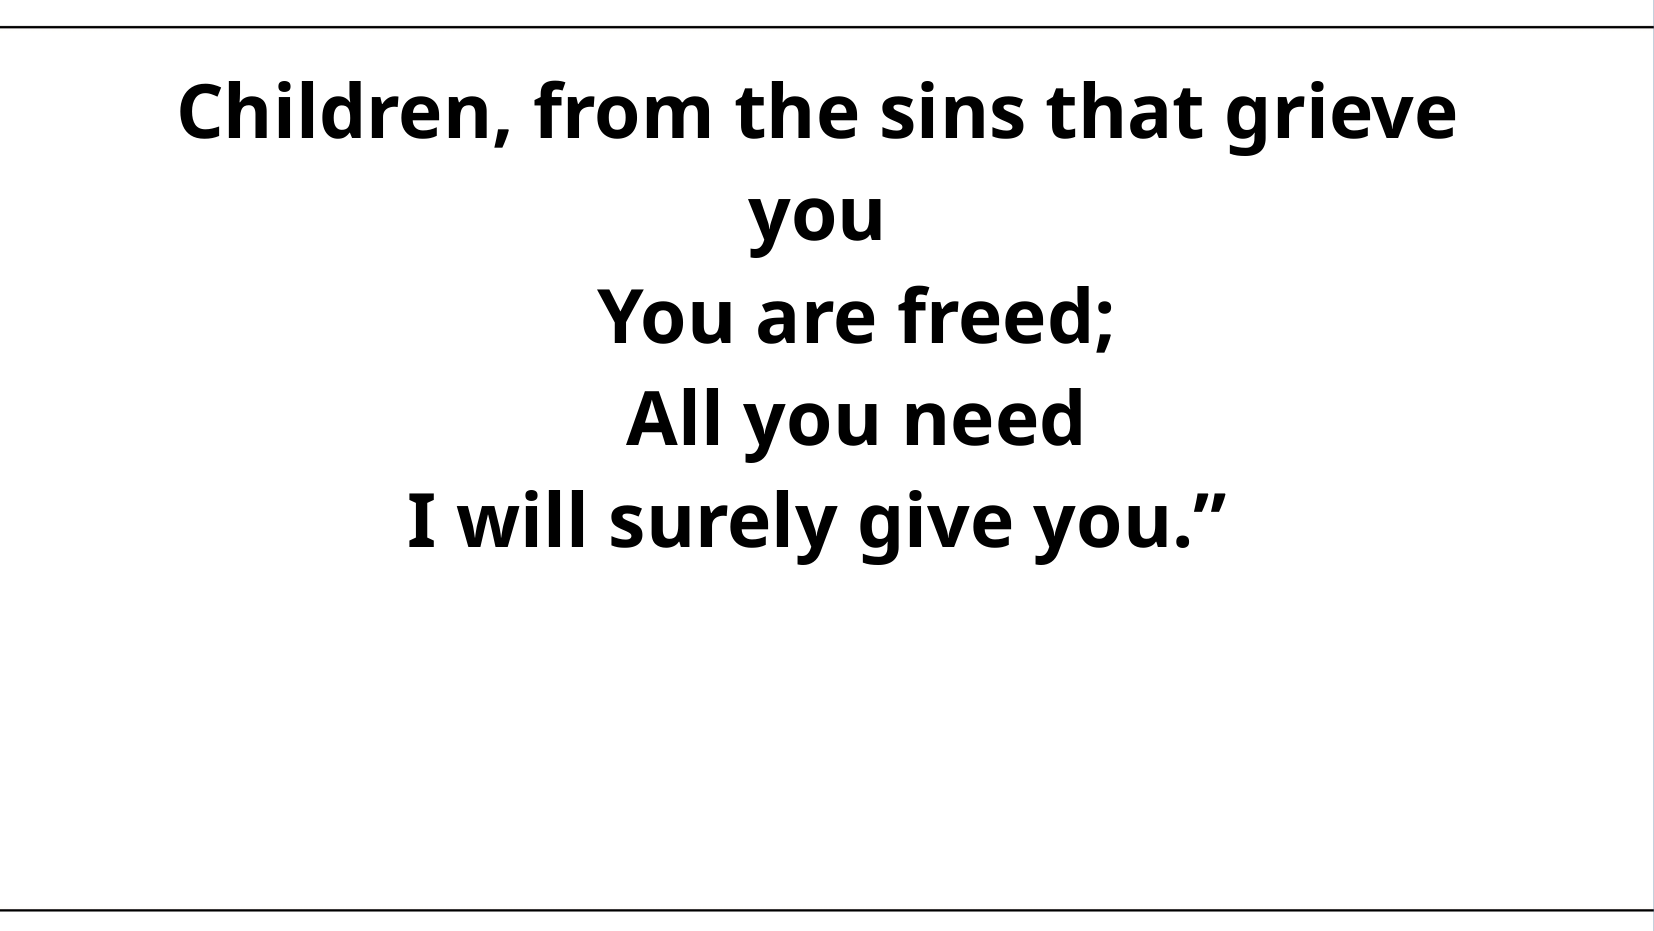

Children, from the sins that grieve you
 You are freed;
 All you need
I will surely give you.”